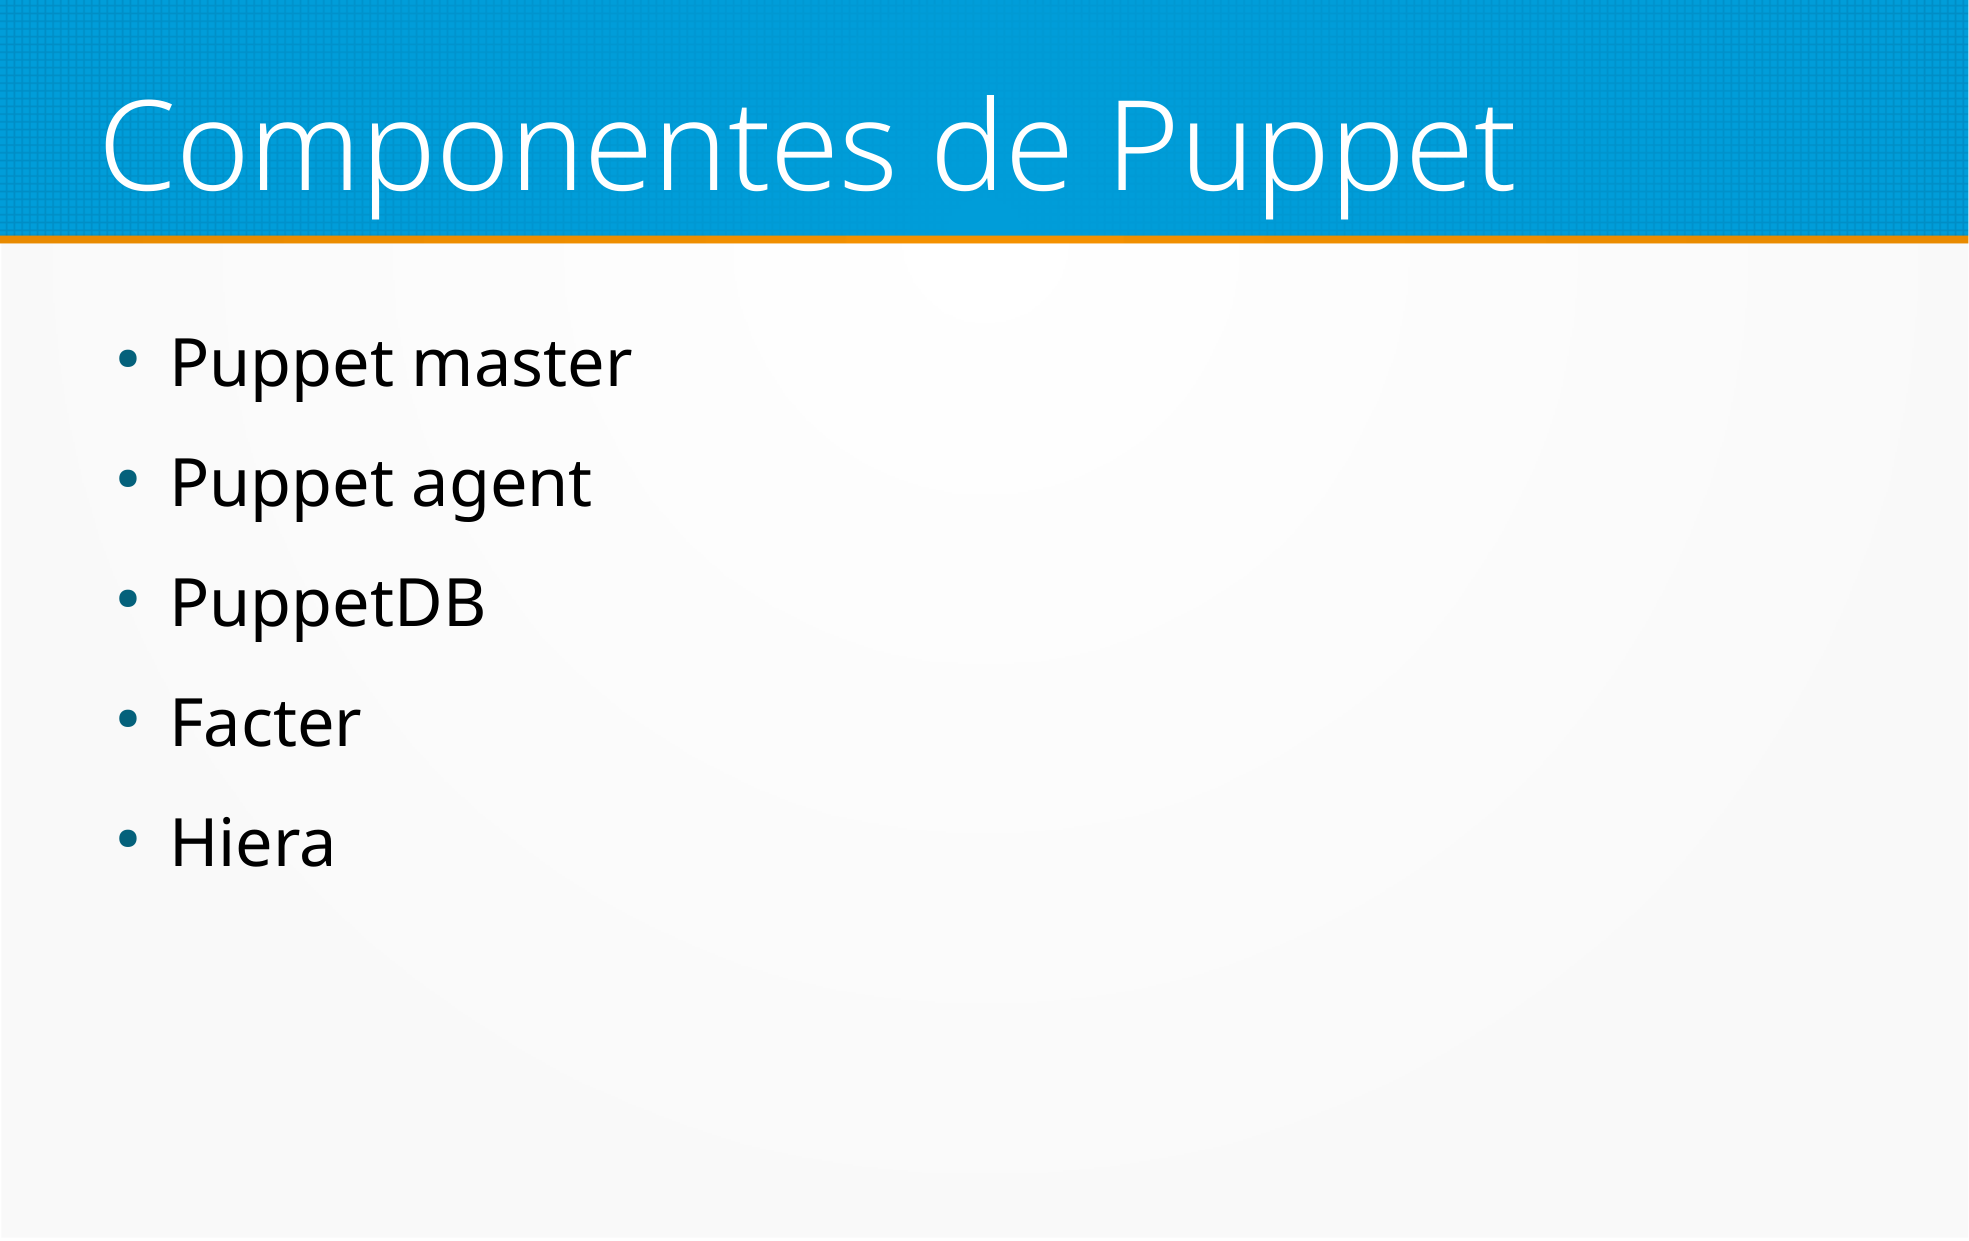

# Componentes de Puppet
Puppet master
Puppet agent
PuppetDB
Facter
Hiera